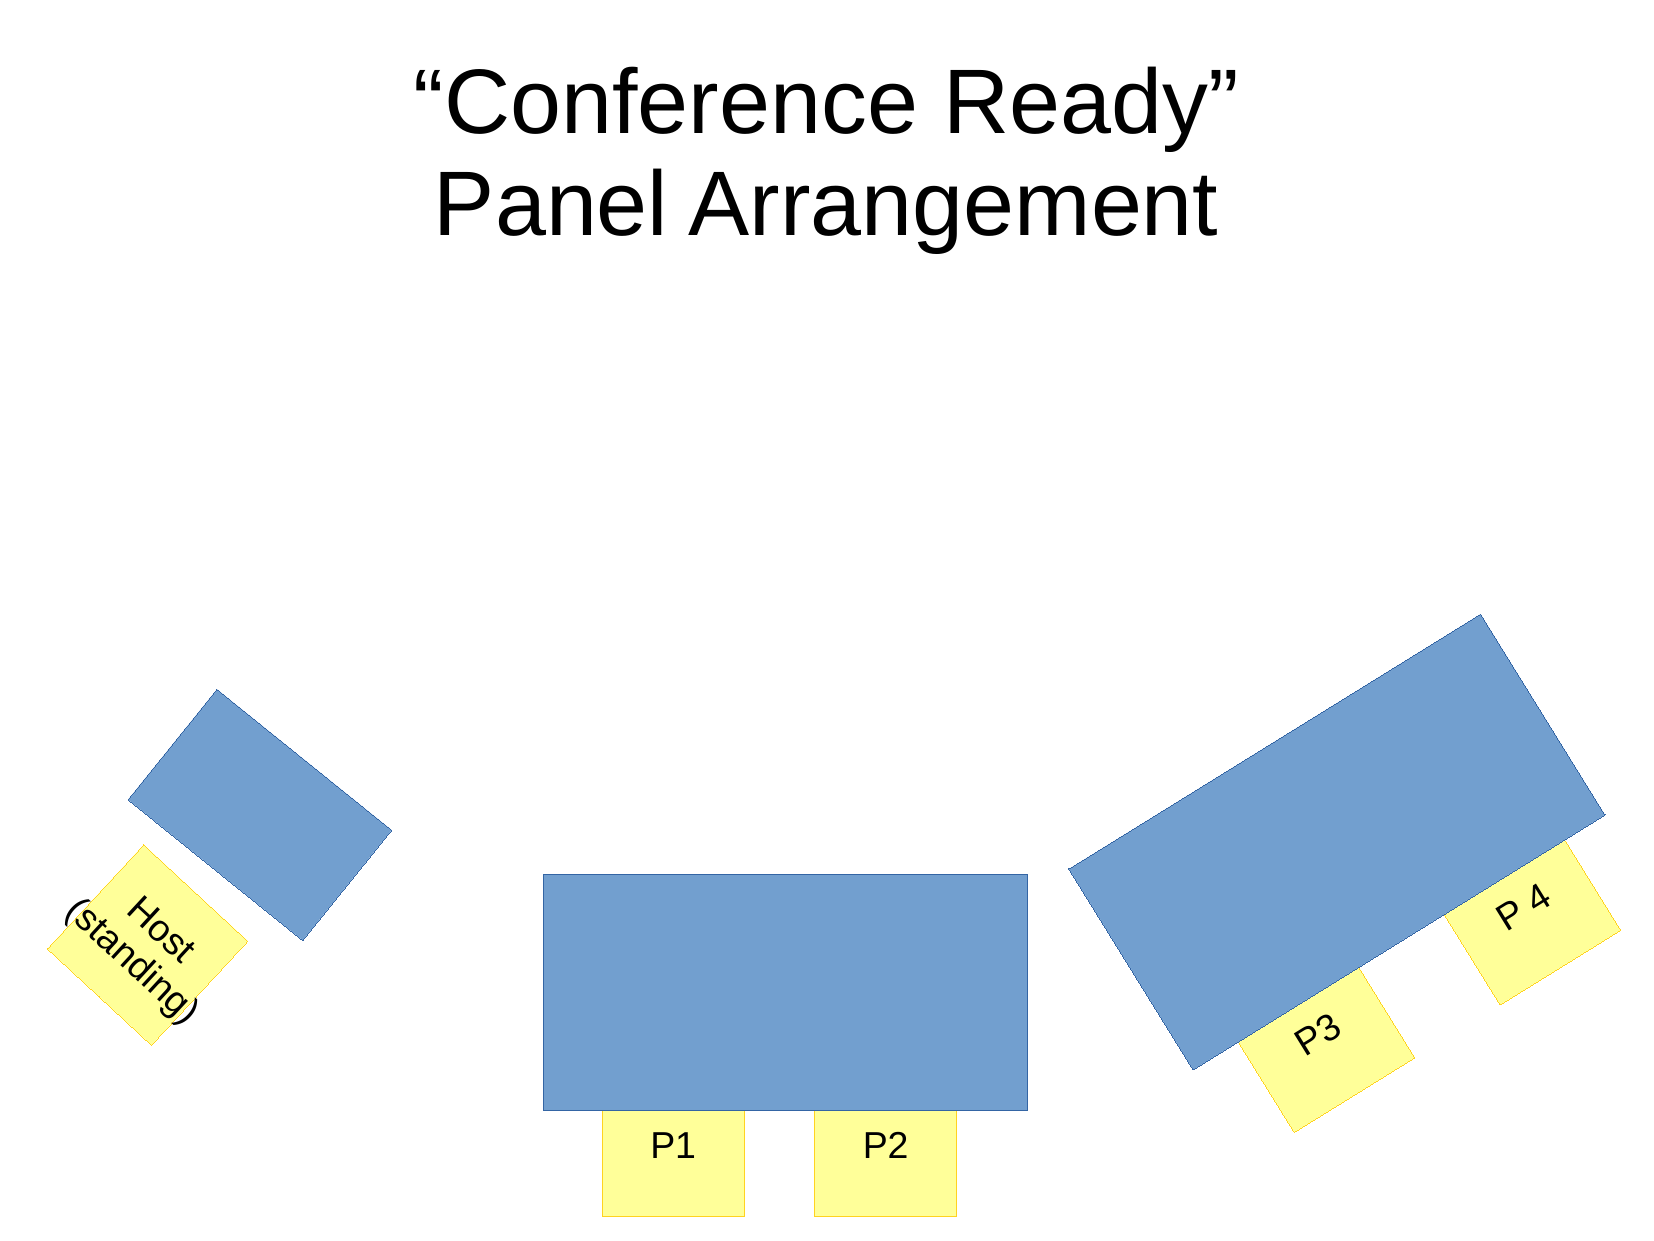

# “Conference Ready” Panel Arrangement
P 4
Host
(standing)
P3
P1
P2